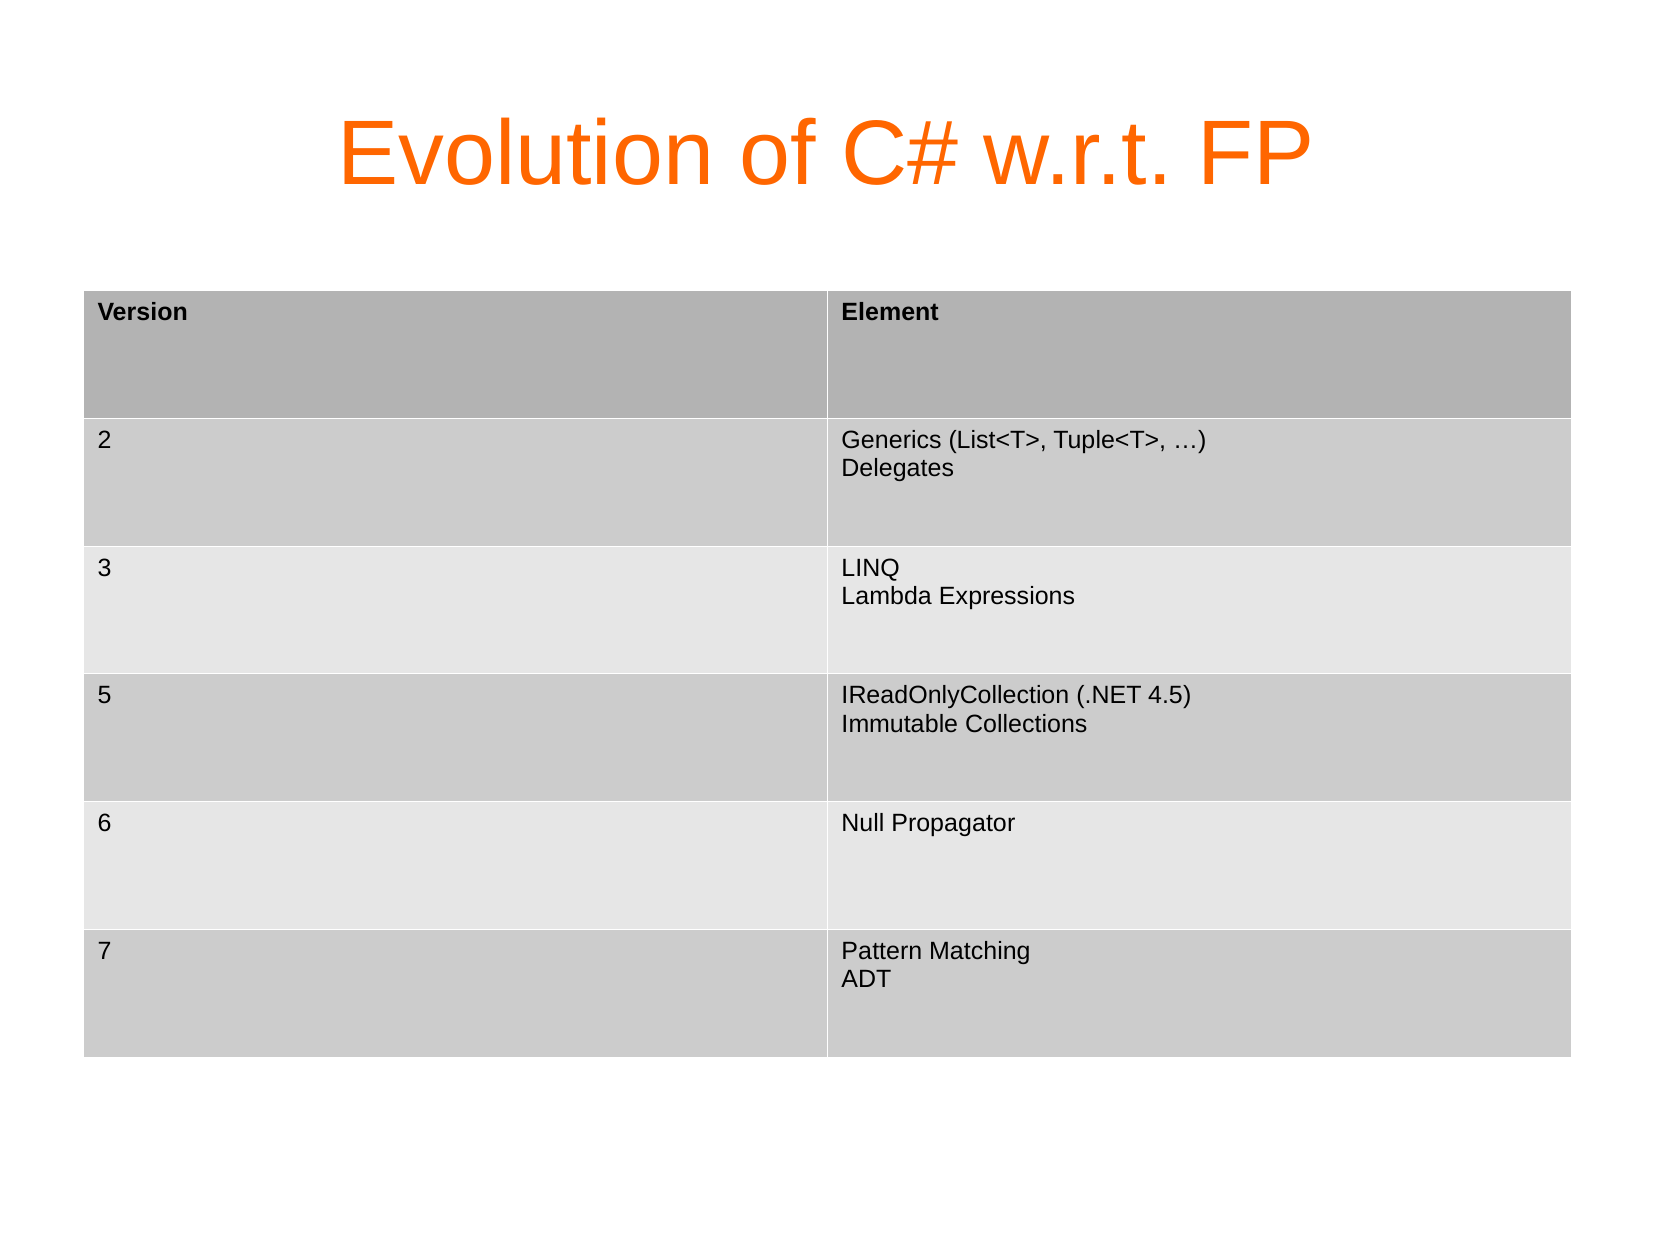

# Evolution of C# w.r.t. FP
| Version | Element |
| --- | --- |
| 2 | Generics (List<T>, Tuple<T>, …) Delegates |
| 3 | LINQ Lambda Expressions |
| 5 | IReadOnlyCollection (.NET 4.5) Immutable Collections |
| 6 | Null Propagator |
| 7 | Pattern Matching ADT |